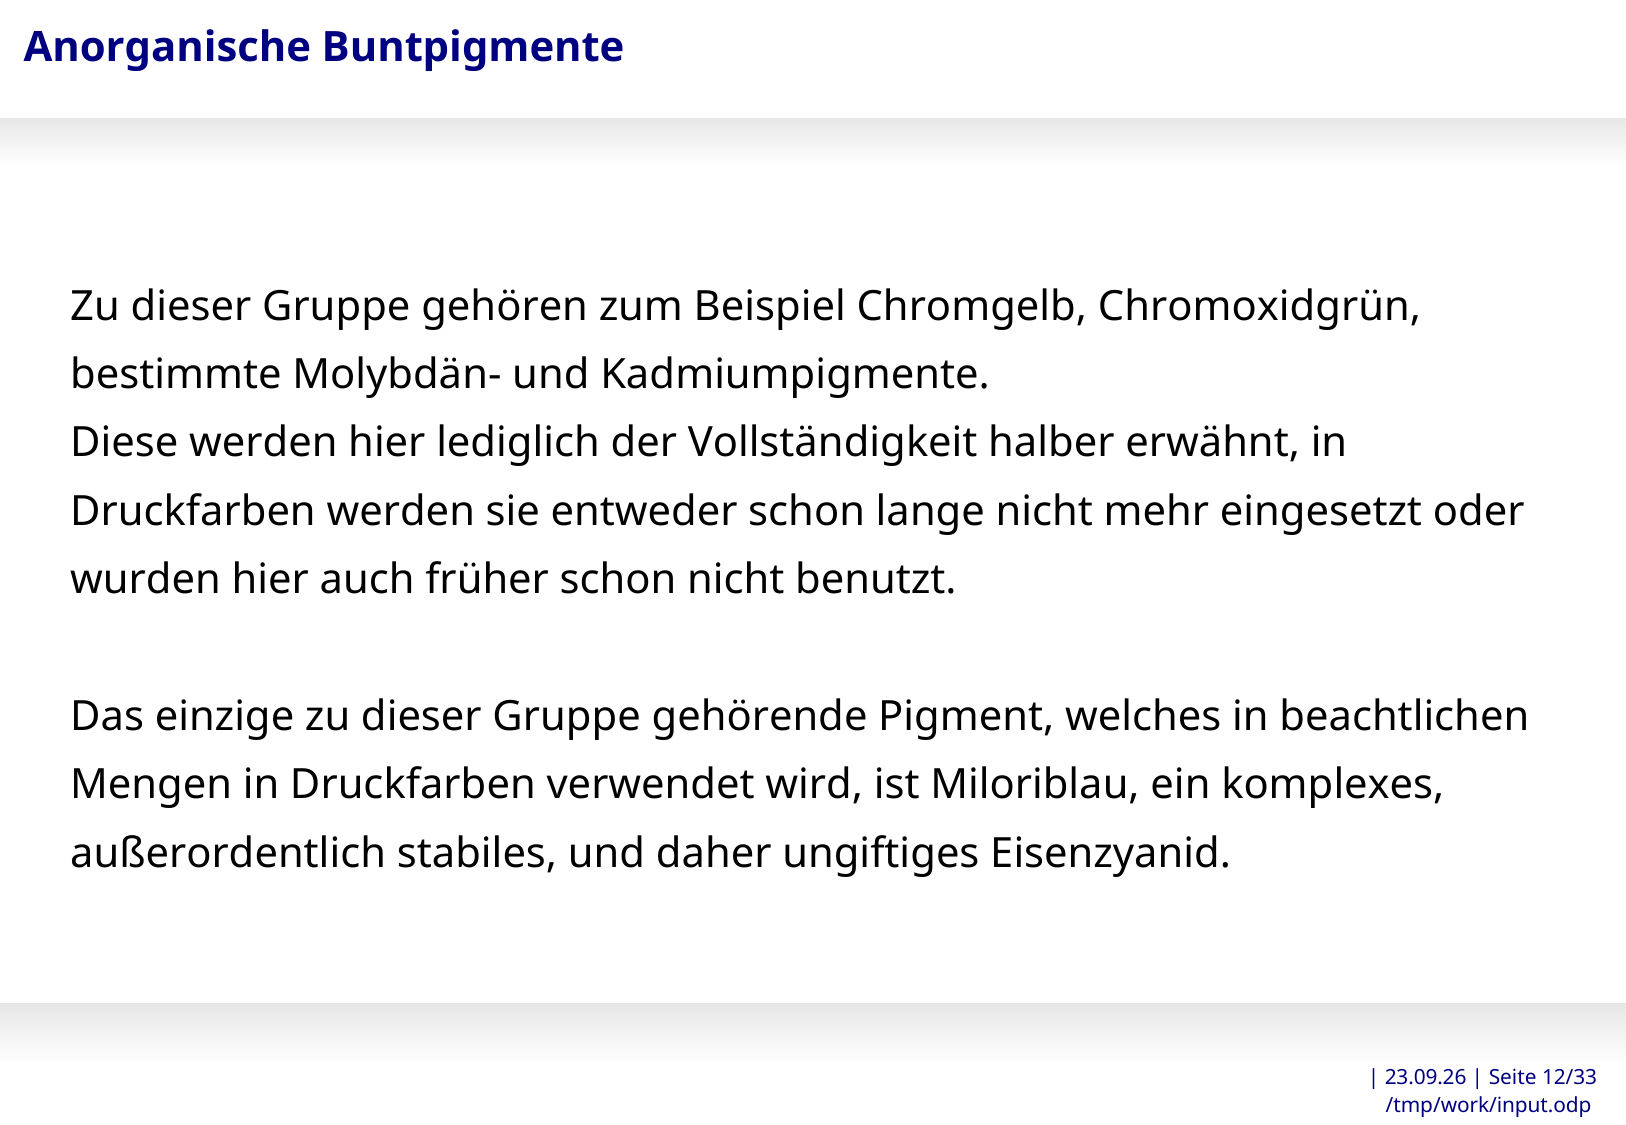

# Anorganische Buntpigmente
Zu dieser Gruppe gehören zum Beispiel Chromgelb, Chromoxidgrün, bestimmte Molybdän- und Kadmiumpigmente.
Diese werden hier lediglich der Vollständigkeit halber erwähnt, in Druckfarben werden sie entweder schon lange nicht mehr eingesetzt oder wurden hier auch früher schon nicht benutzt.
Das einzige zu dieser Gruppe gehörende Pigment, welches in beachtlichen Mengen in Druckfarben verwendet wird, ist Miloriblau, ein komplexes, außerordentlich stabiles, und daher ungiftiges Eisenzyanid.